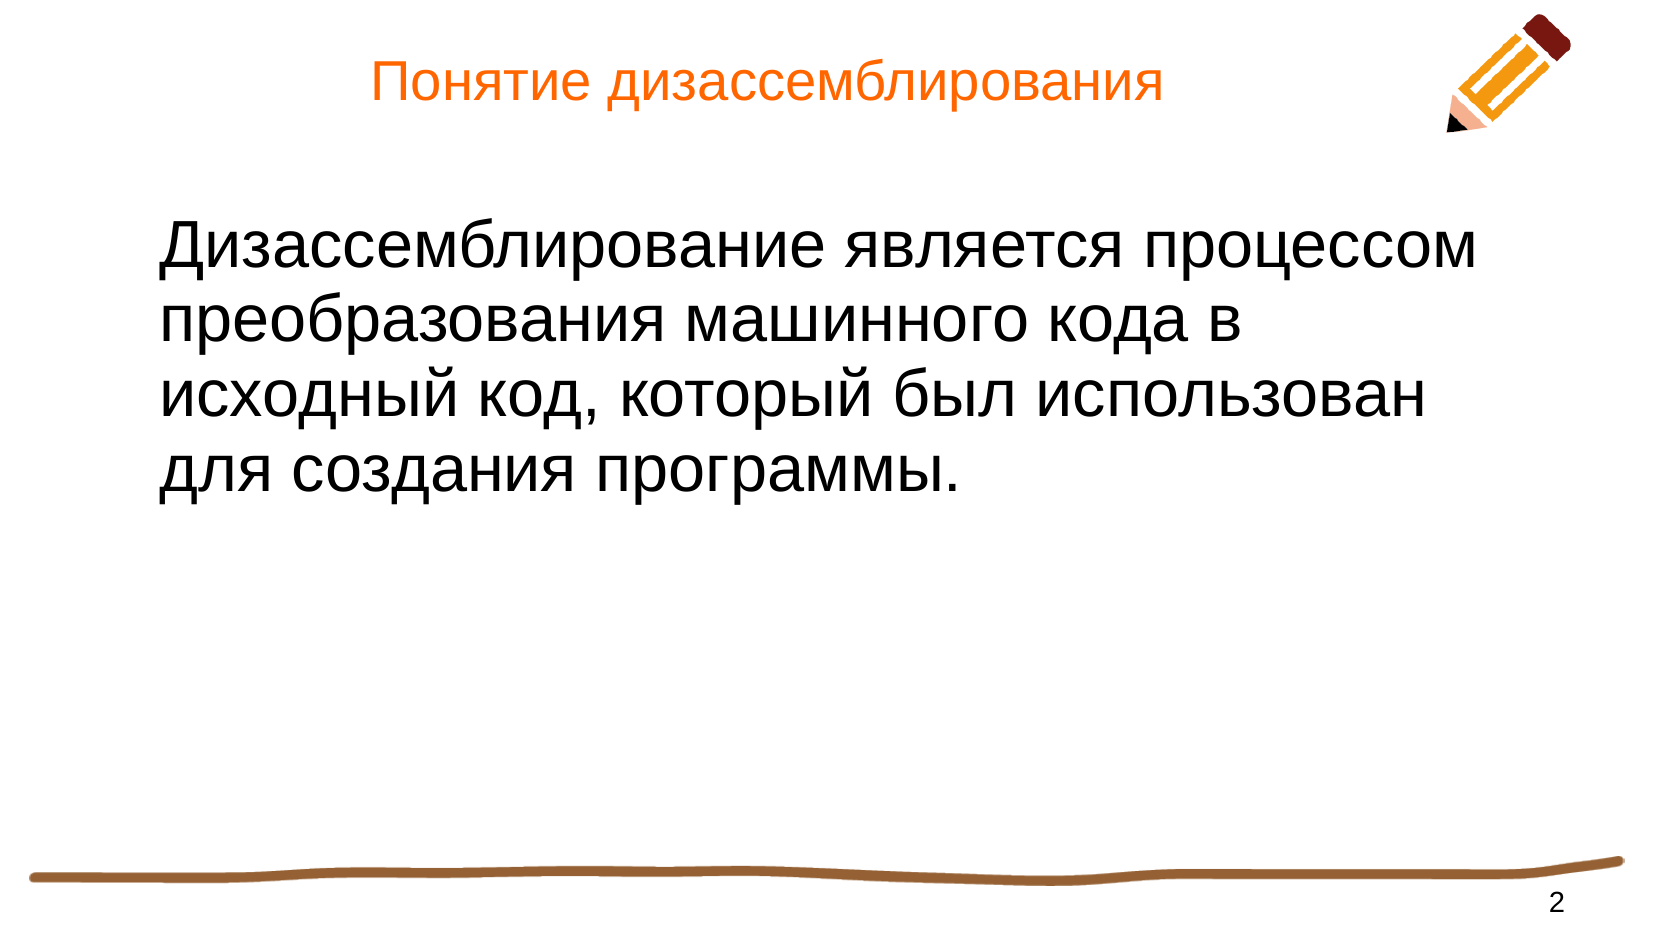

# Понятие дизассемблирования
Дизассемблирование является процессом преобразования машинного кода в исходный код, который был использован для создания программы.
2